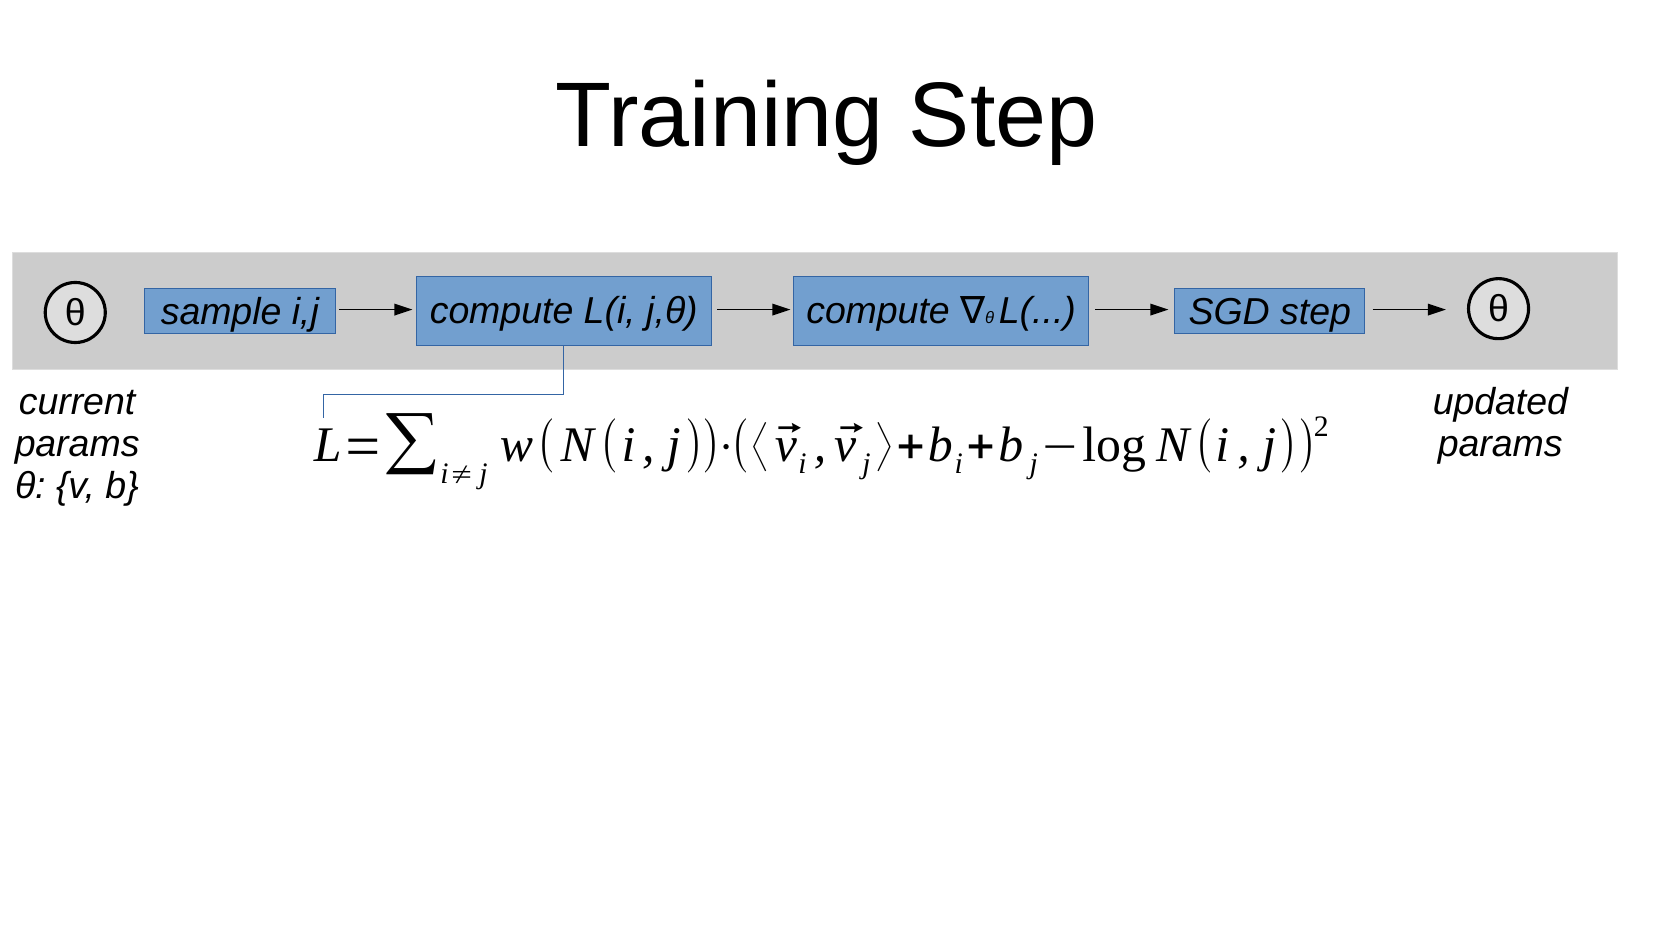

# Training Step
compute L(i, j,θ)
compute ∇θ L(...)
θ
θ
sample i,j
SGD step
current
params
θ: {v, b}
updated
params